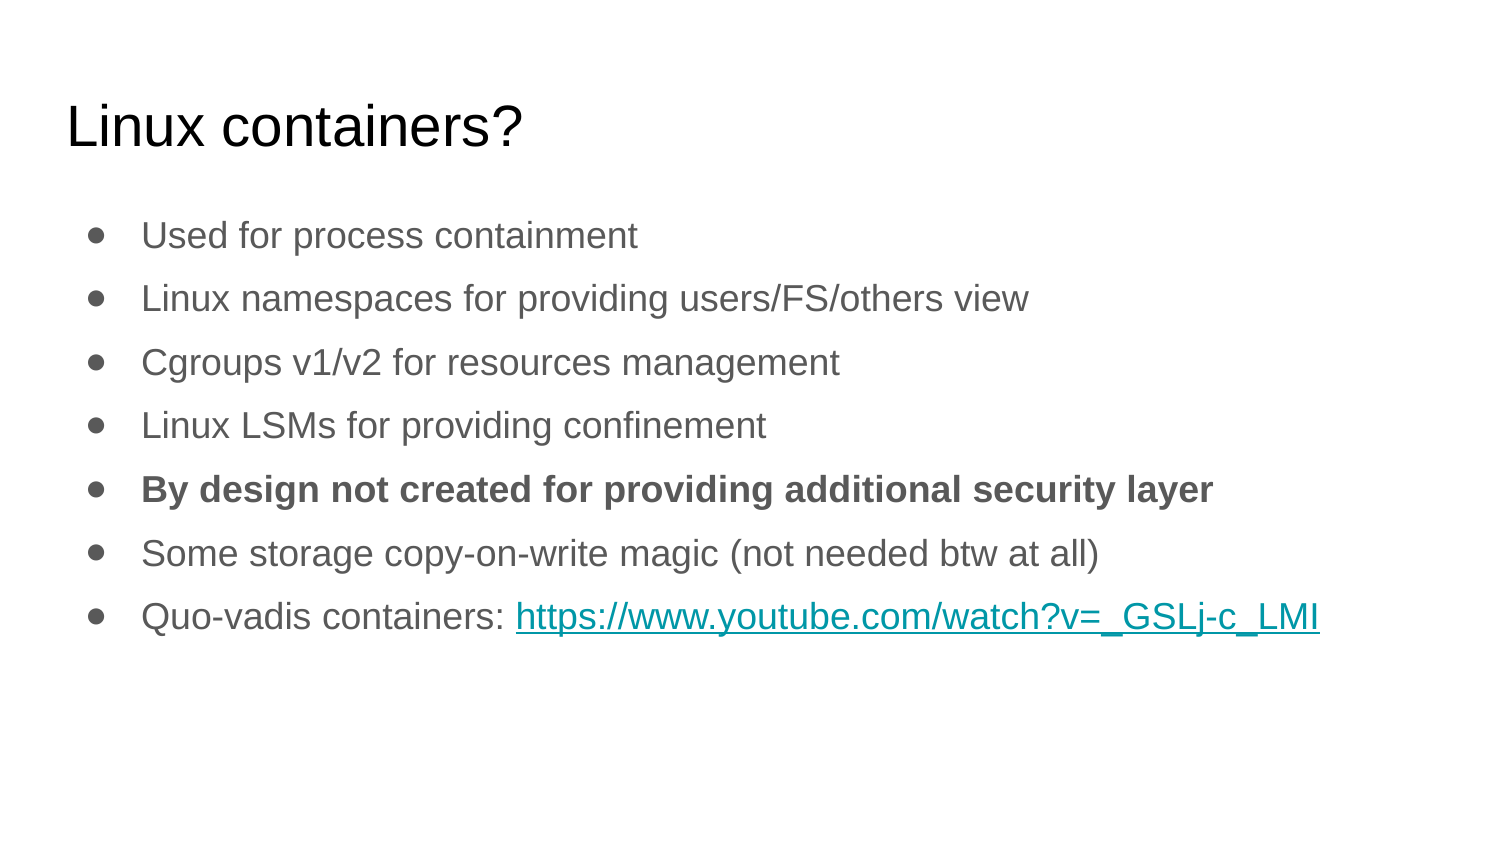

# Linux containers?
Used for process containment
Linux namespaces for providing users/FS/others view
Cgroups v1/v2 for resources management
Linux LSMs for providing confinement
By design not created for providing additional security layer
Some storage copy-on-write magic (not needed btw at all)
Quo-vadis containers: https://www.youtube.com/watch?v=_GSLj-c_LMI